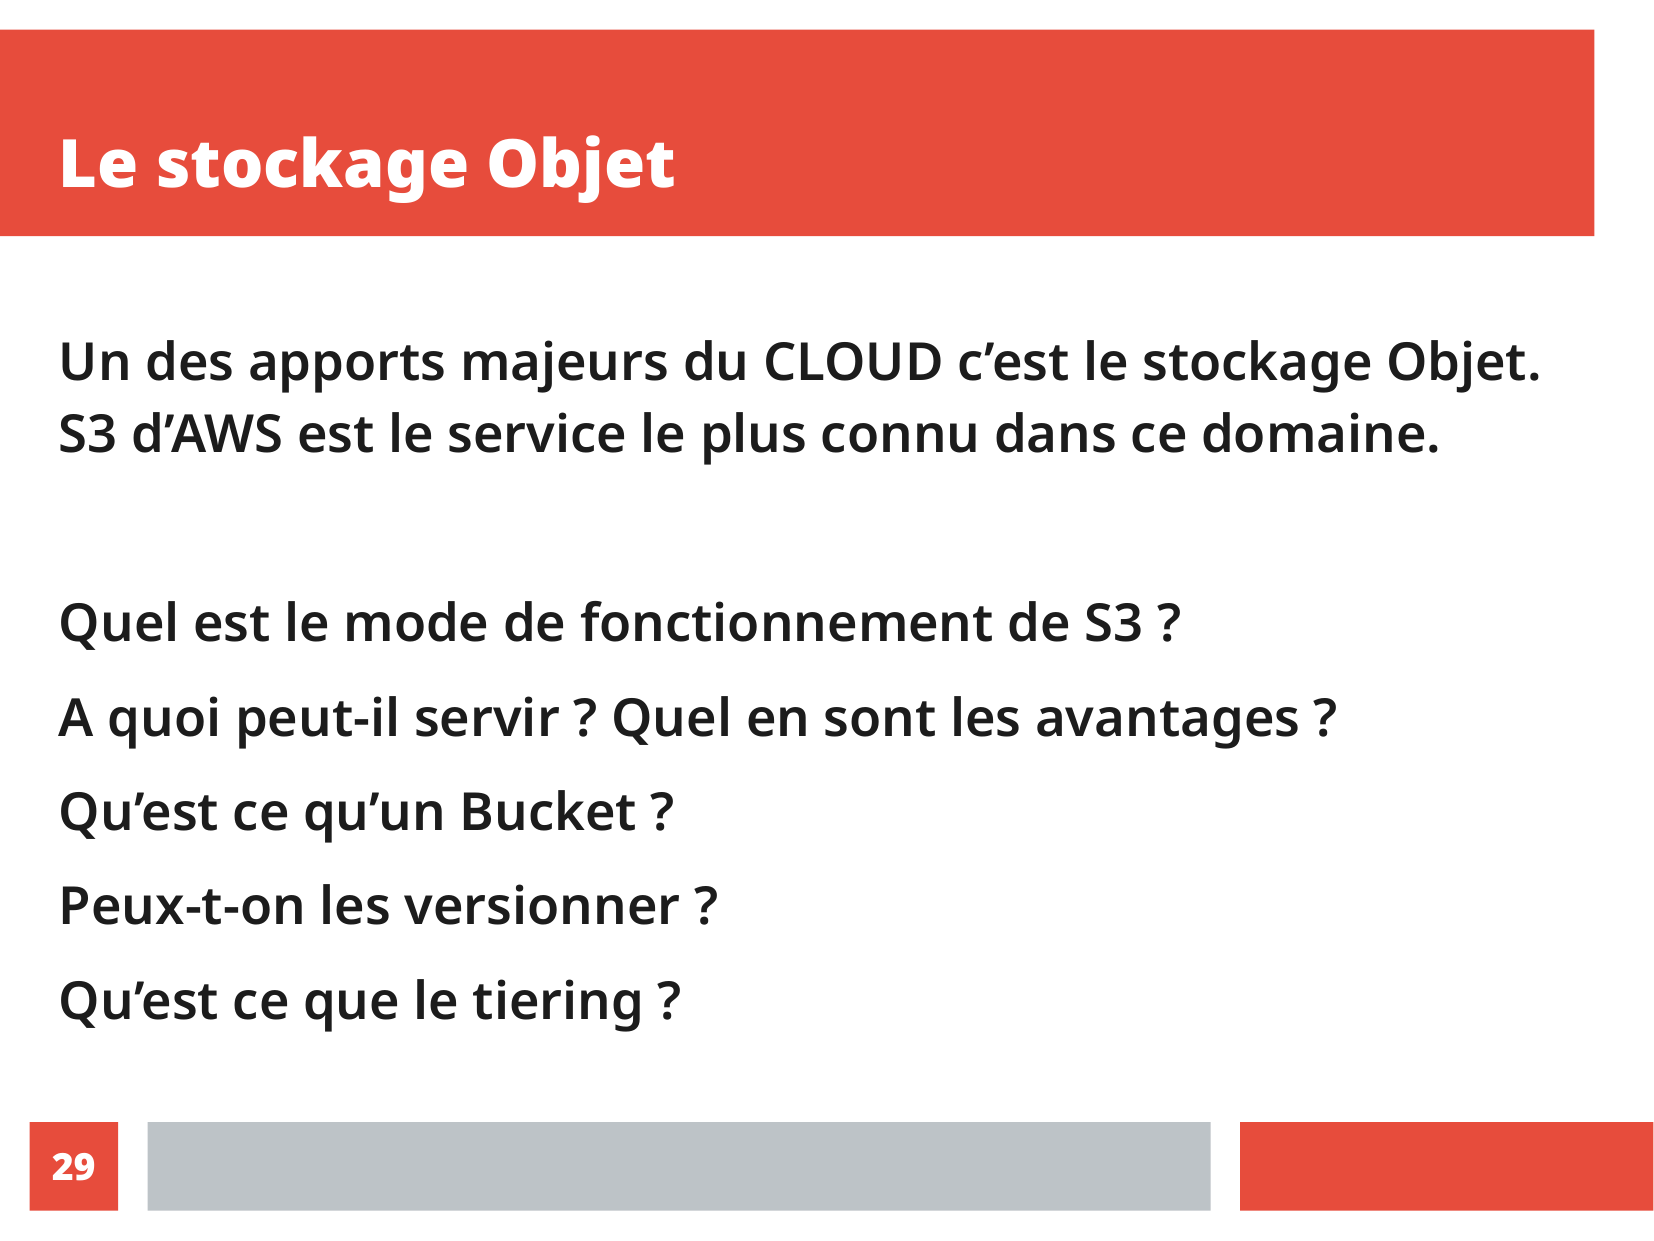

# Le stockage Objet
Un des apports majeurs du CLOUD c’est le stockage Objet. S3 d’AWS est le service le plus connu dans ce domaine.
Quel est le mode de fonctionnement de S3 ?
A quoi peut-il servir ? Quel en sont les avantages ?
Qu’est ce qu’un Bucket ?
Peux-t-on les versionner ?
Qu’est ce que le tiering ?
29